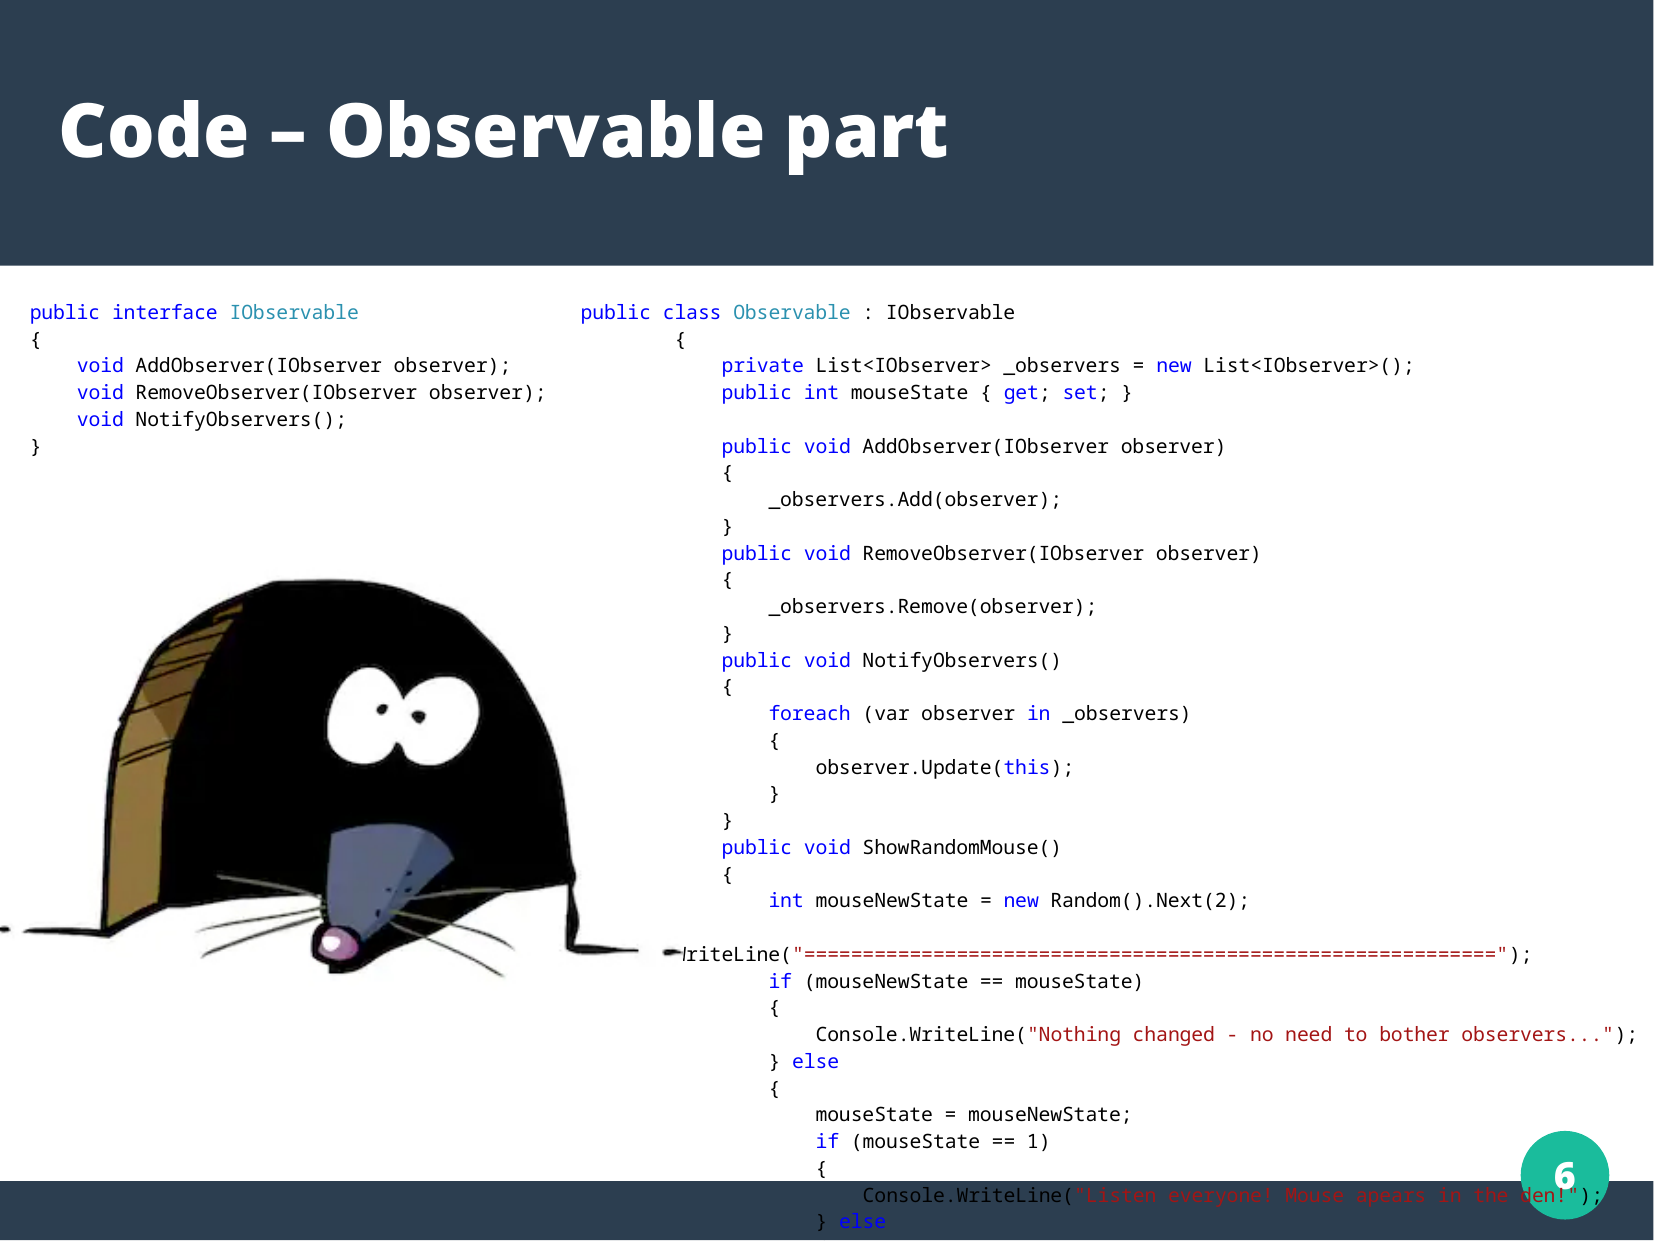

# Code – Observable part
public interface IObservable
{
 void AddObserver(IObserver observer);
 void RemoveObserver(IObserver observer);
 void NotifyObservers();
}
public class Observable : IObservable
 {
 private List<IObserver> _observers = new List<IObserver>();
 public int mouseState { get; set; }
 public void AddObserver(IObserver observer)
 {
 _observers.Add(observer);
 }
 public void RemoveObserver(IObserver observer)
 {
 _observers.Remove(observer);
 }
 public void NotifyObservers()
 {
 foreach (var observer in _observers)
 {
 observer.Update(this);
 }
 }
 public void ShowRandomMouse()
 {
 int mouseNewState = new Random().Next(2);
 Console.WriteLine("===========================================================");
 if (mouseNewState == mouseState)
 {
 Console.WriteLine("Nothing changed - no need to bother observers...");
 } else
 {
 mouseState = mouseNewState;
 if (mouseState == 1)
 {
 Console.WriteLine("Listen everyone! Mouse apears in the den!");
 } else
 {
 Console.WriteLine("Listen everyone! There is NO mouse in the den!");
 }
 NotifyObservers();
 }
 }
 }
6